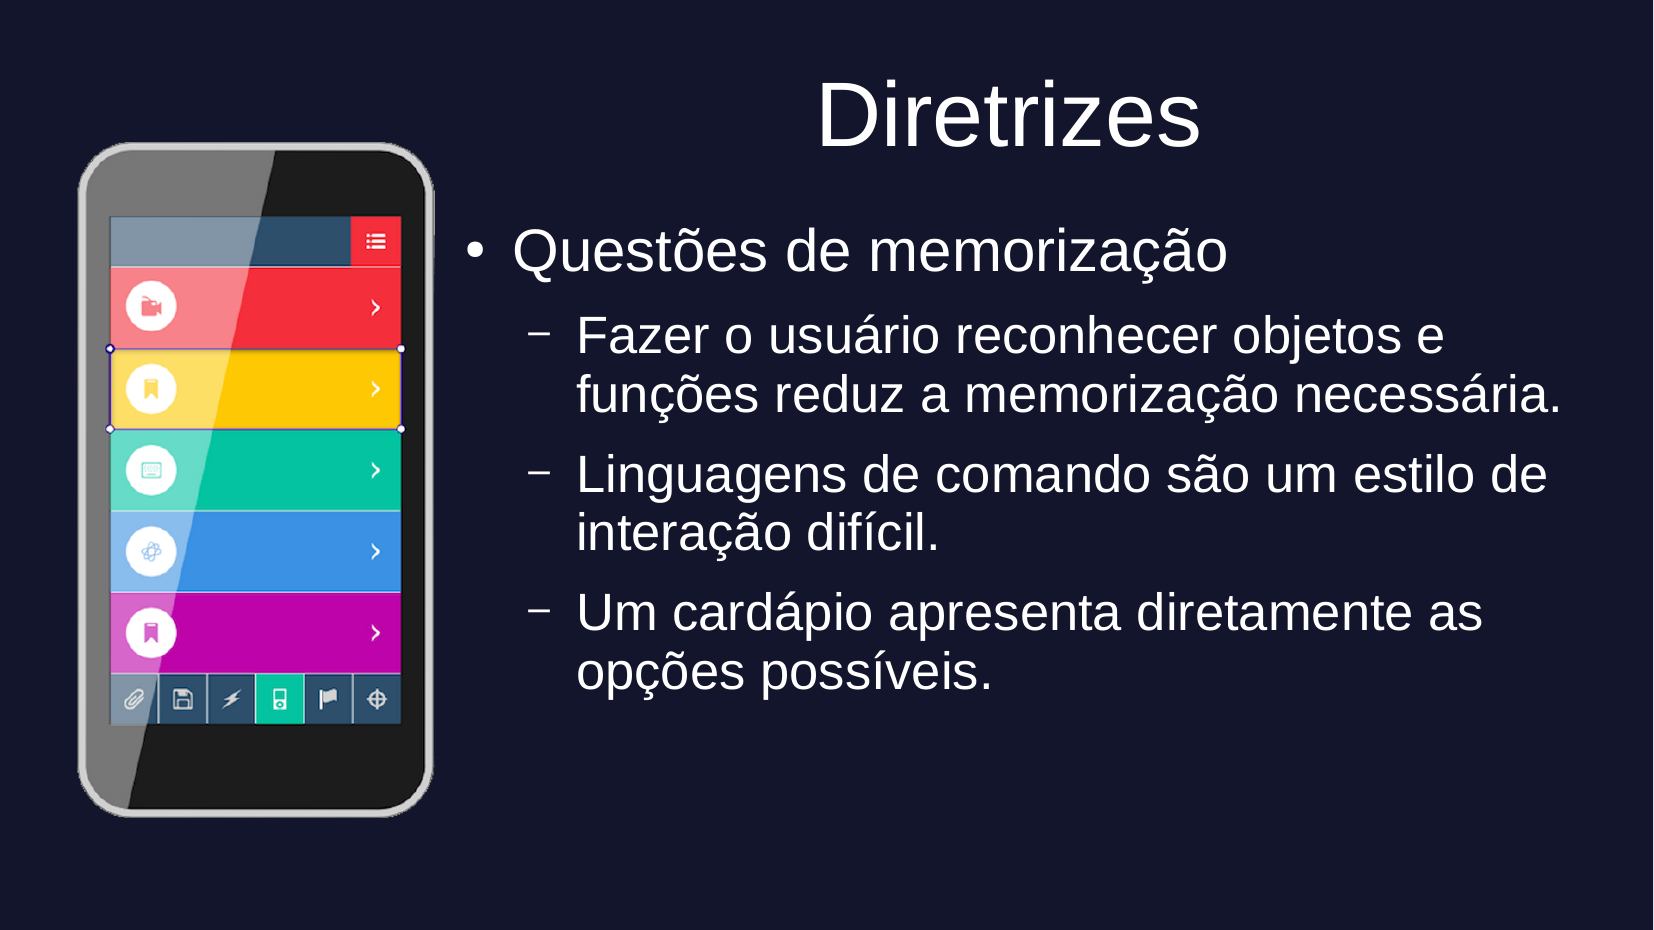

# Diretrizes
Questões de memorização
Fazer o usuário reconhecer objetos e funções reduz a memorização necessária.
Linguagens de comando são um estilo de interação difícil.
Um cardápio apresenta diretamente as opções possíveis.